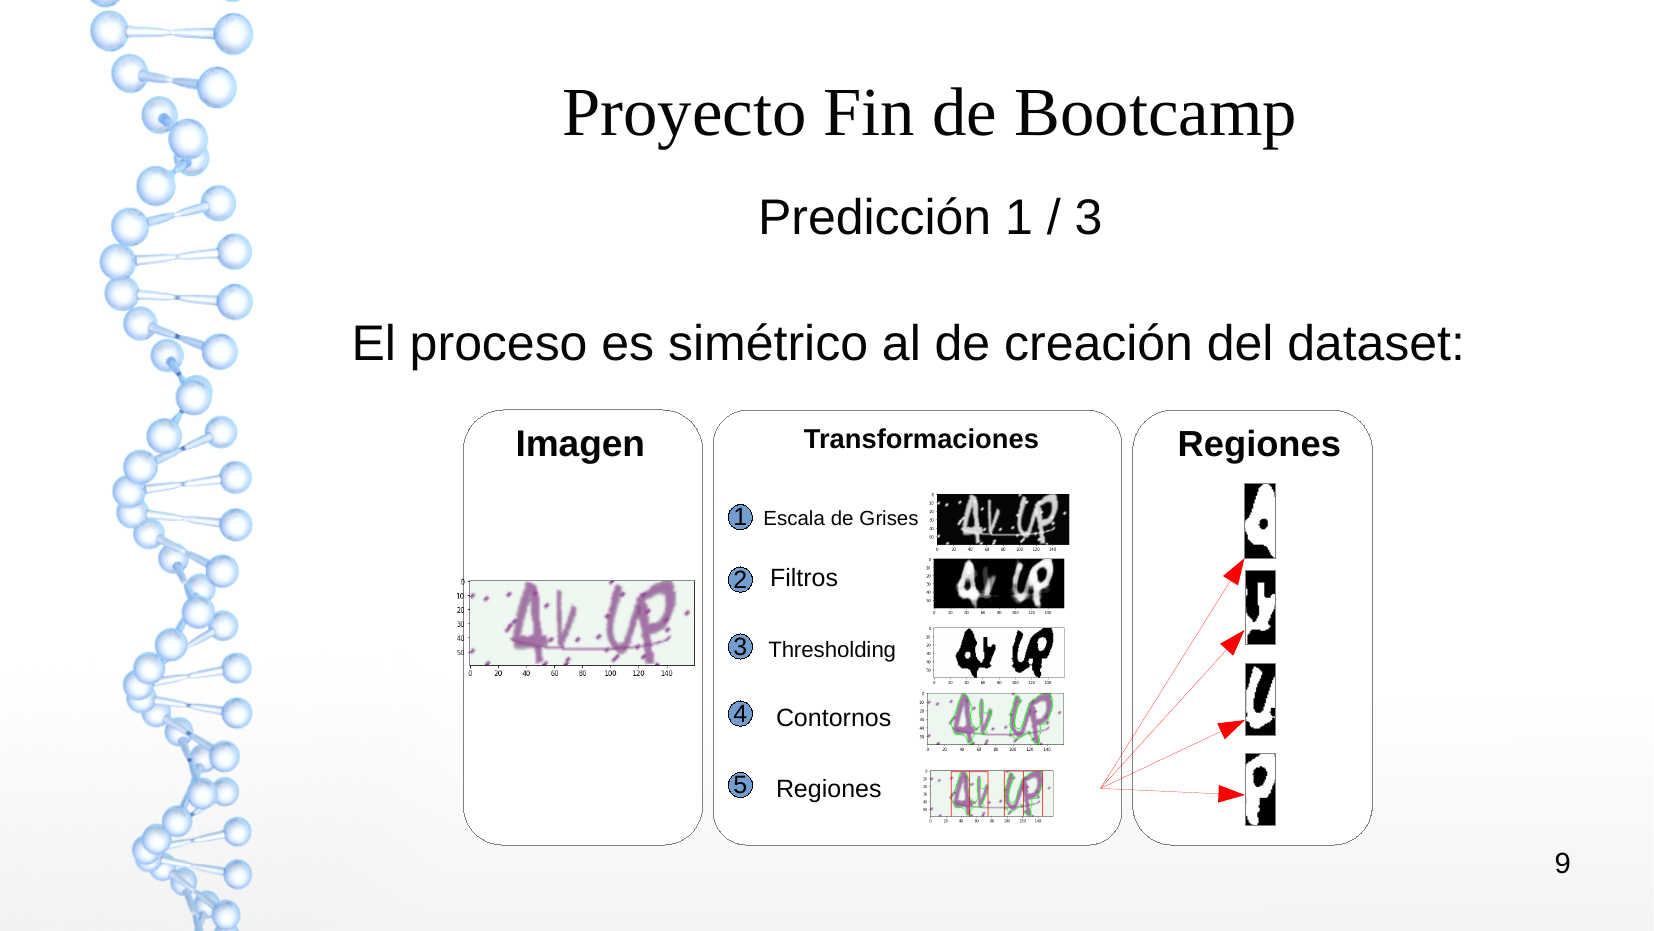

# Proyecto Fin de Bootcamp
Predicción 1 / 3
El proceso es simétrico al de creación del dataset:
Imagen
Transformaciones
Regiones
1
Escala de Grises
Filtros
2
3
Thresholding
4
Contornos
5
Regiones
9